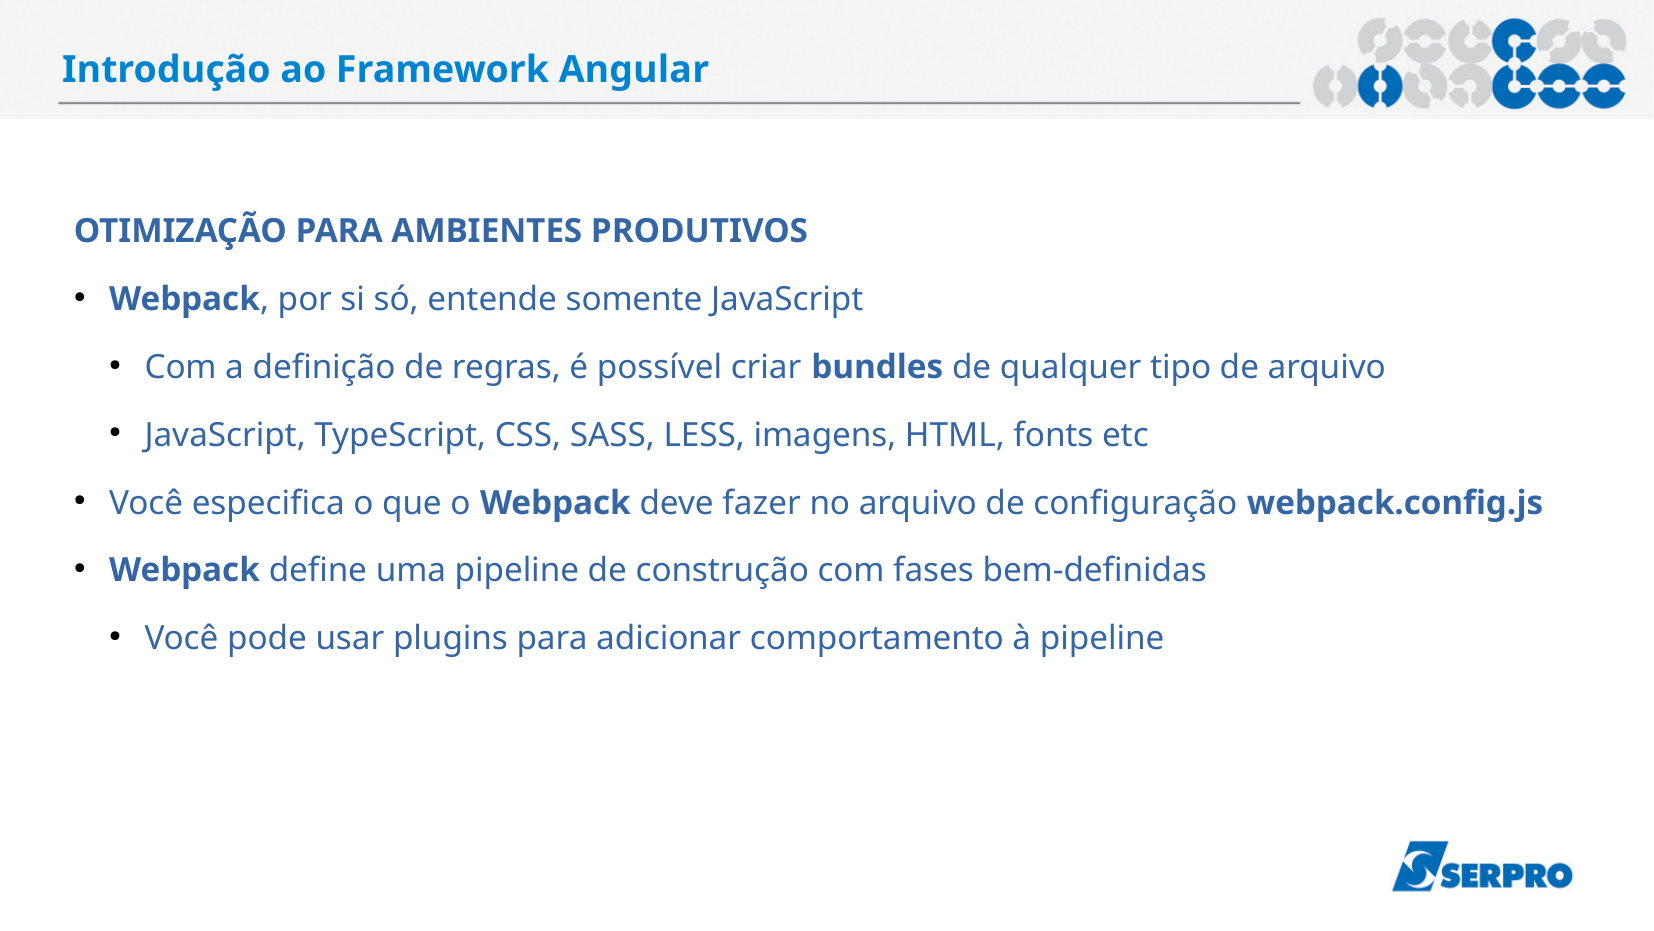

Introdução ao Framework Angular
OTIMIZAÇÃO PARA AMBIENTES PRODUTIVOS
Webpack, por si só, entende somente JavaScript
Com a definição de regras, é possível criar bundles de qualquer tipo de arquivo
JavaScript, TypeScript, CSS, SASS, LESS, imagens, HTML, fonts etc
Você especifica o que o Webpack deve fazer no arquivo de configuração webpack.config.js
Webpack define uma pipeline de construção com fases bem-definidas
Você pode usar plugins para adicionar comportamento à pipeline